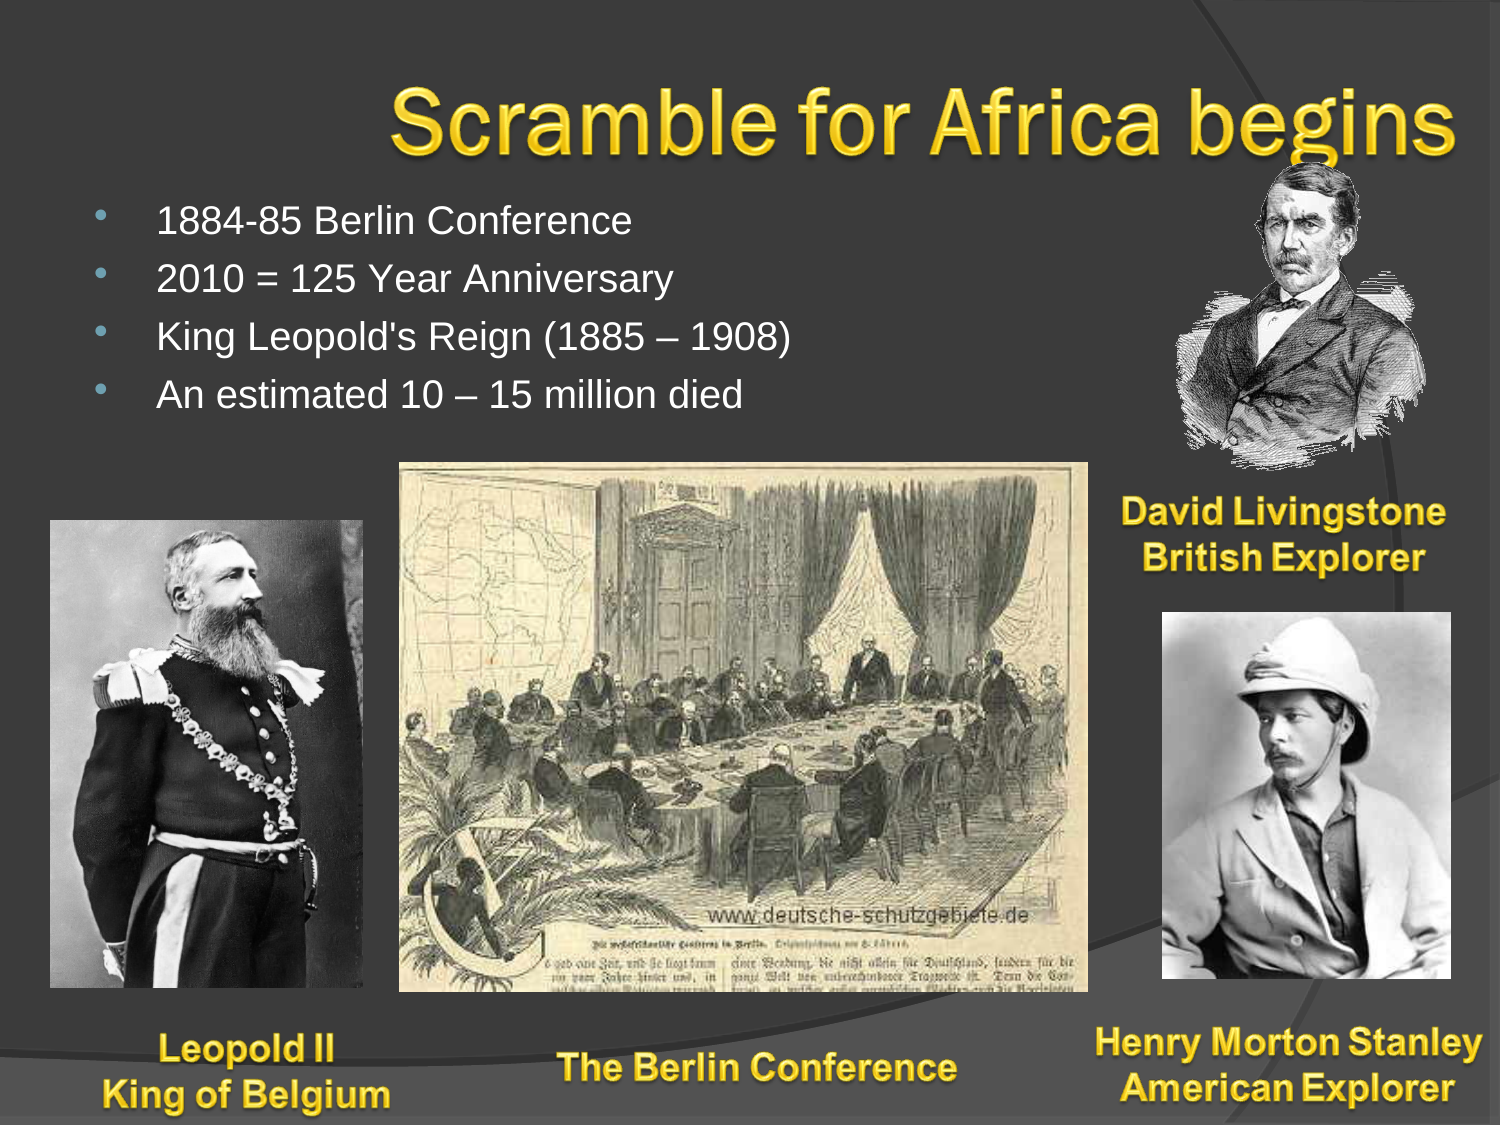

# 1884-85 Berlin Conference
2010 = 125 Year Anniversary
King Leopold's Reign (1885 – 1908)
An estimated 10 – 15 million died